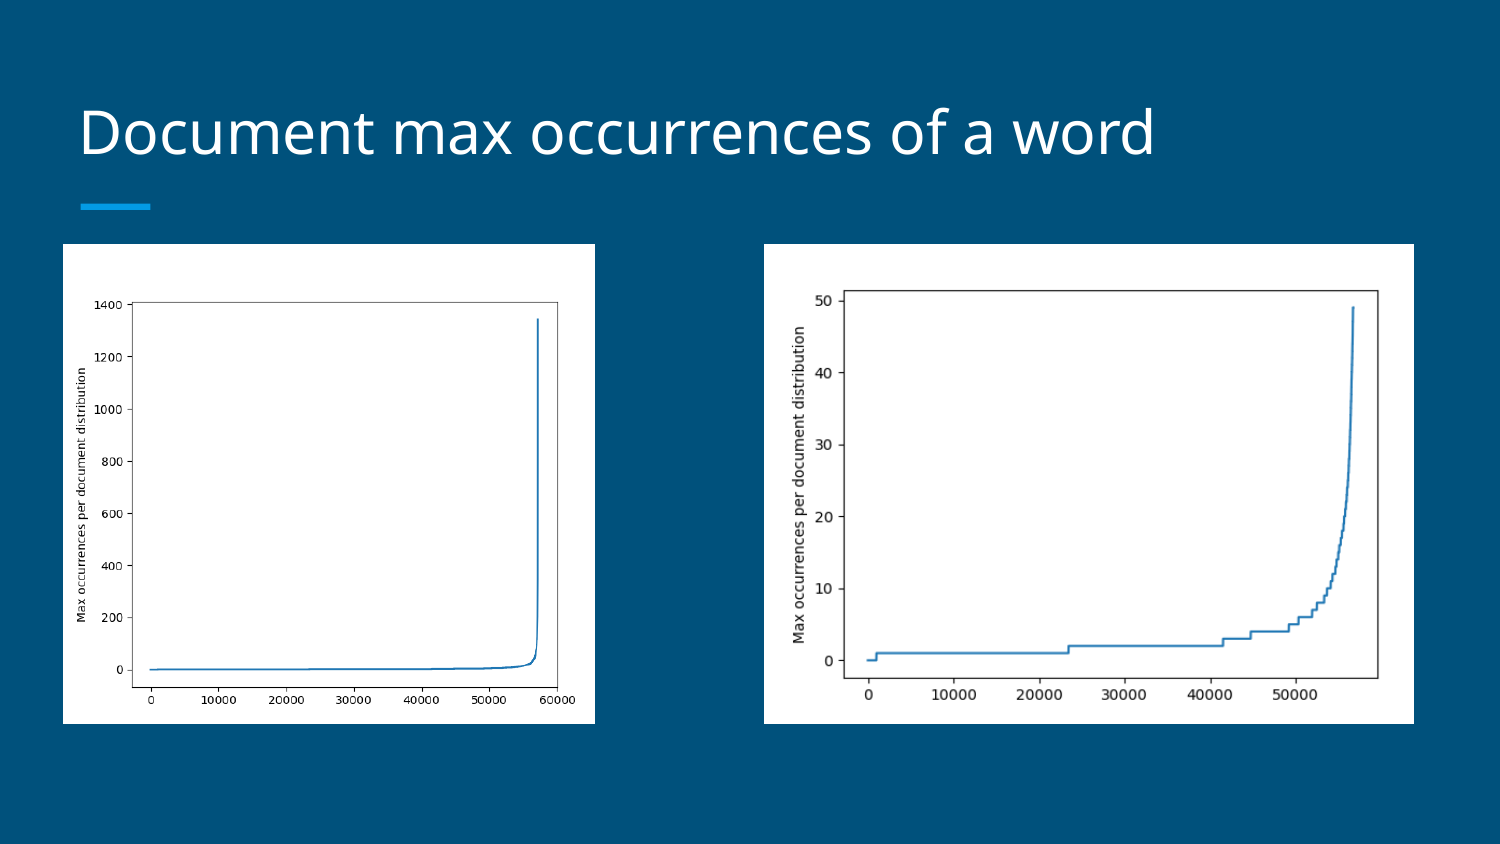

# Document max occurrences of a word